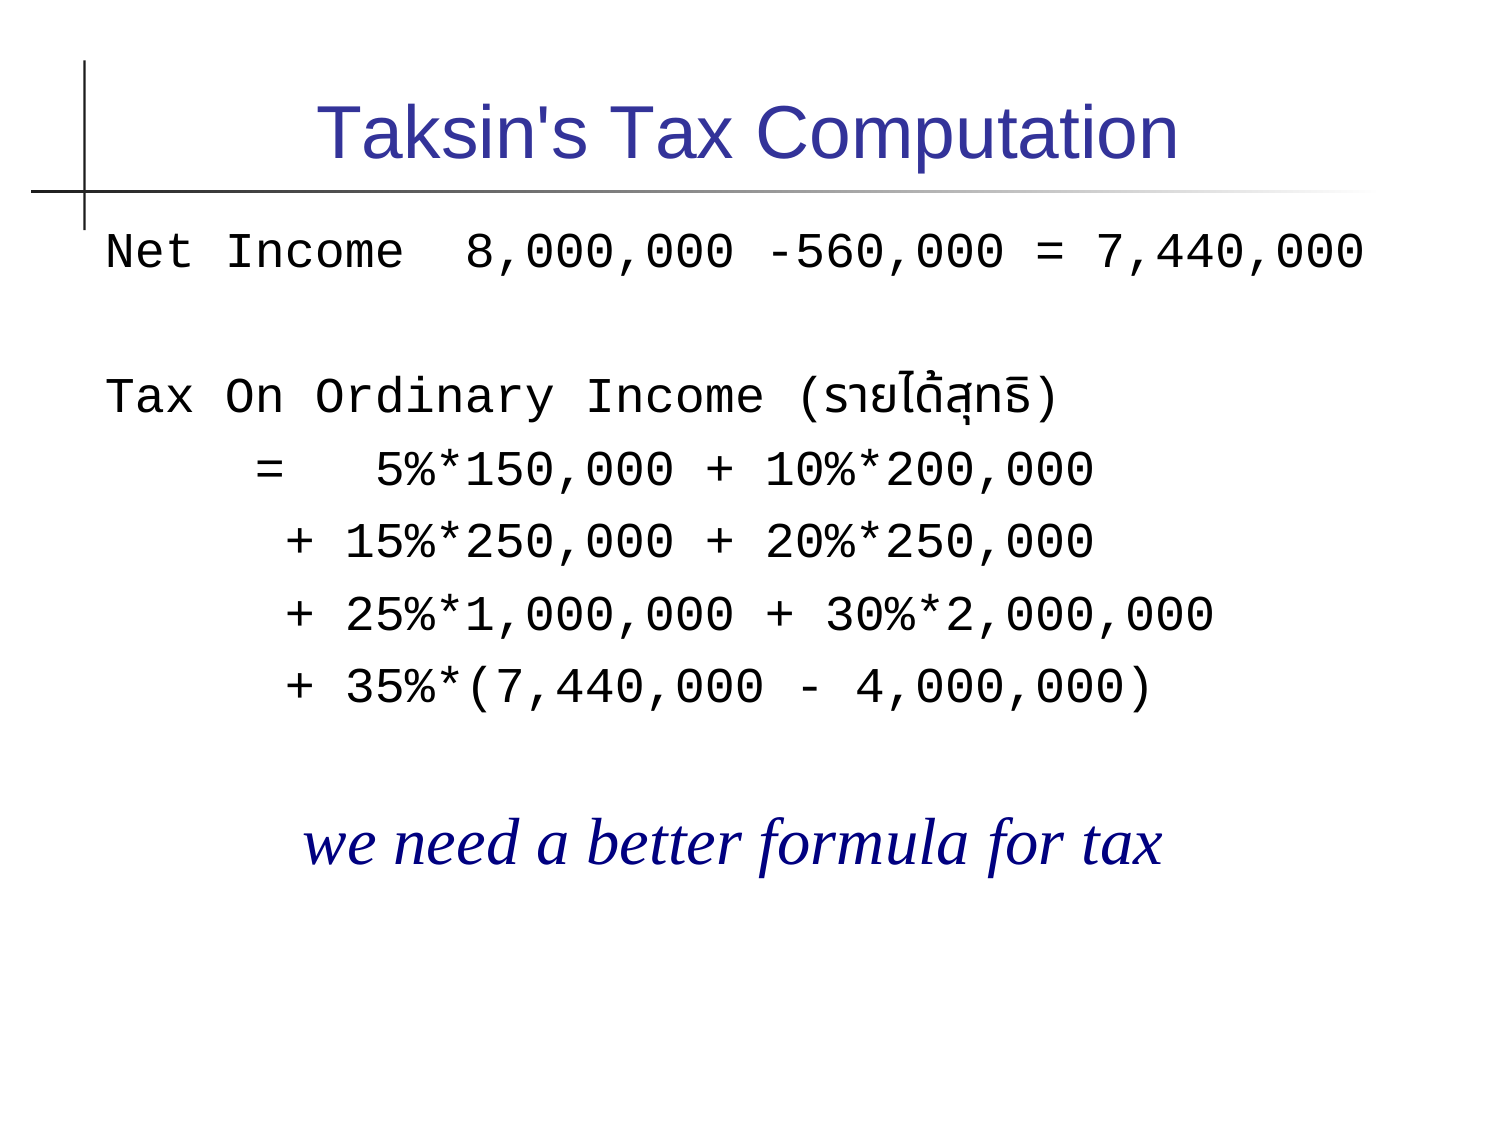

# Taksin's Tax Computation
Net Income 8,000,000 -560,000 = 7,440,000
Tax On Ordinary Income (รายได้สุทธิ)
 = 5%*150,000 + 10%*200,000
 + 15%*250,000 + 20%*250,000
 + 25%*1,000,000 + 30%*2,000,000
 + 35%*(7,440,000 - 4,000,000)
we need a better formula for tax